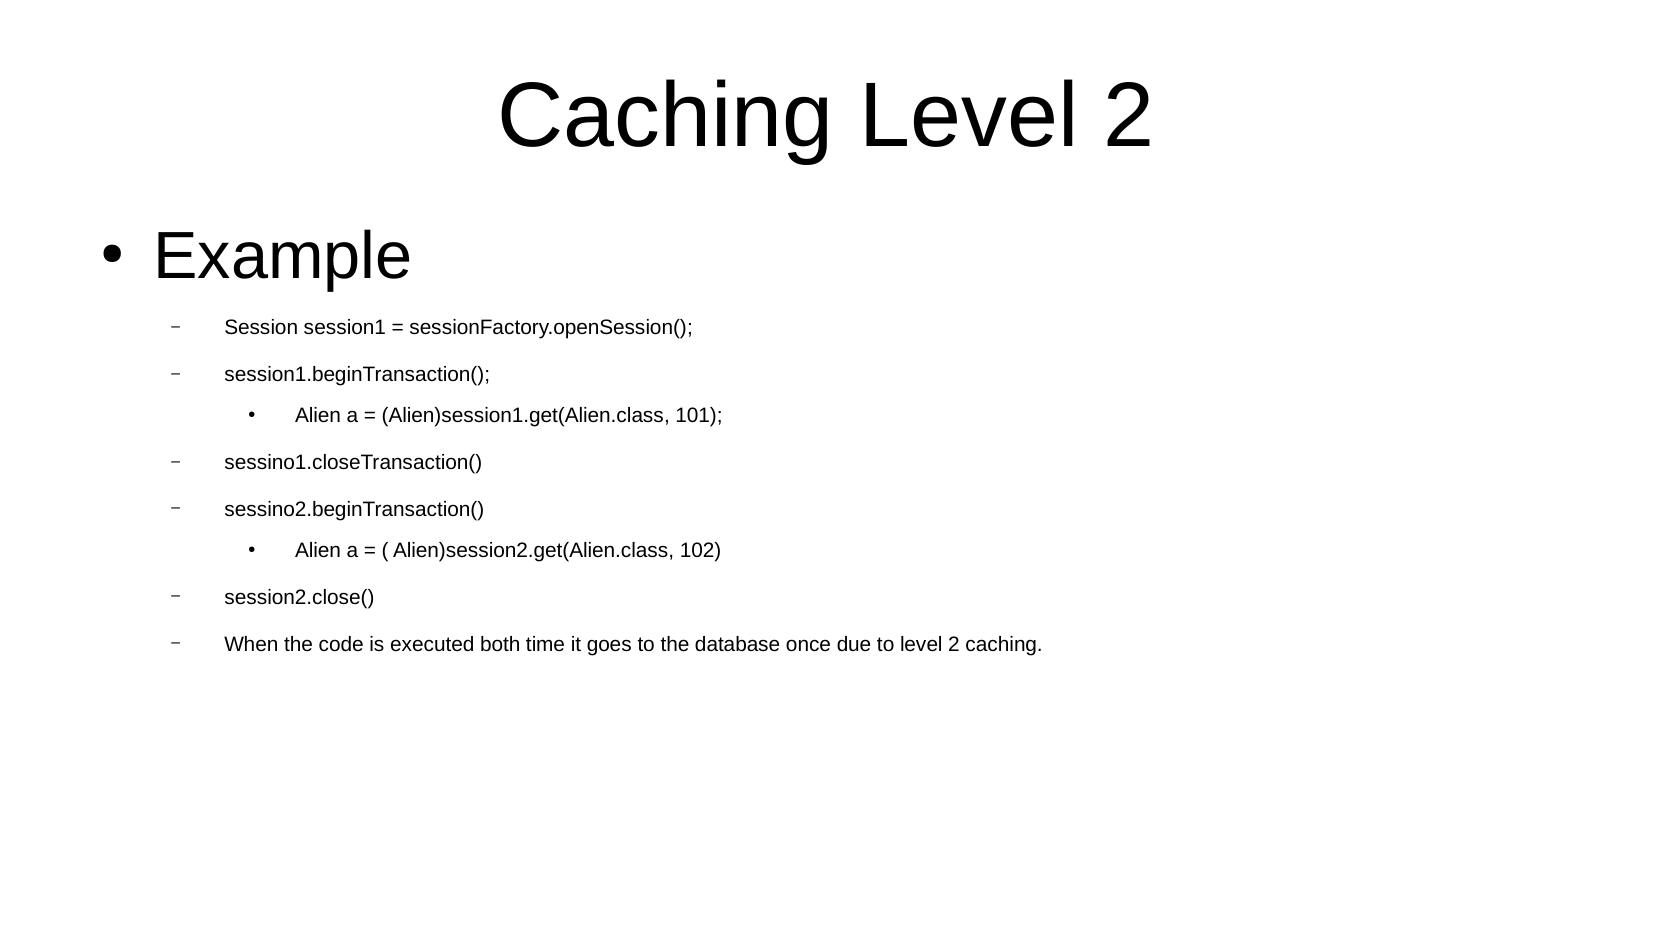

# Caching Level 2
Example
Session session1 = sessionFactory.openSession();
session1.beginTransaction();
Alien a = (Alien)session1.get(Alien.class, 101);
sessino1.closeTransaction()
sessino2.beginTransaction()
Alien a = ( Alien)session2.get(Alien.class, 102)
session2.close()
When the code is executed both time it goes to the database once due to level 2 caching.